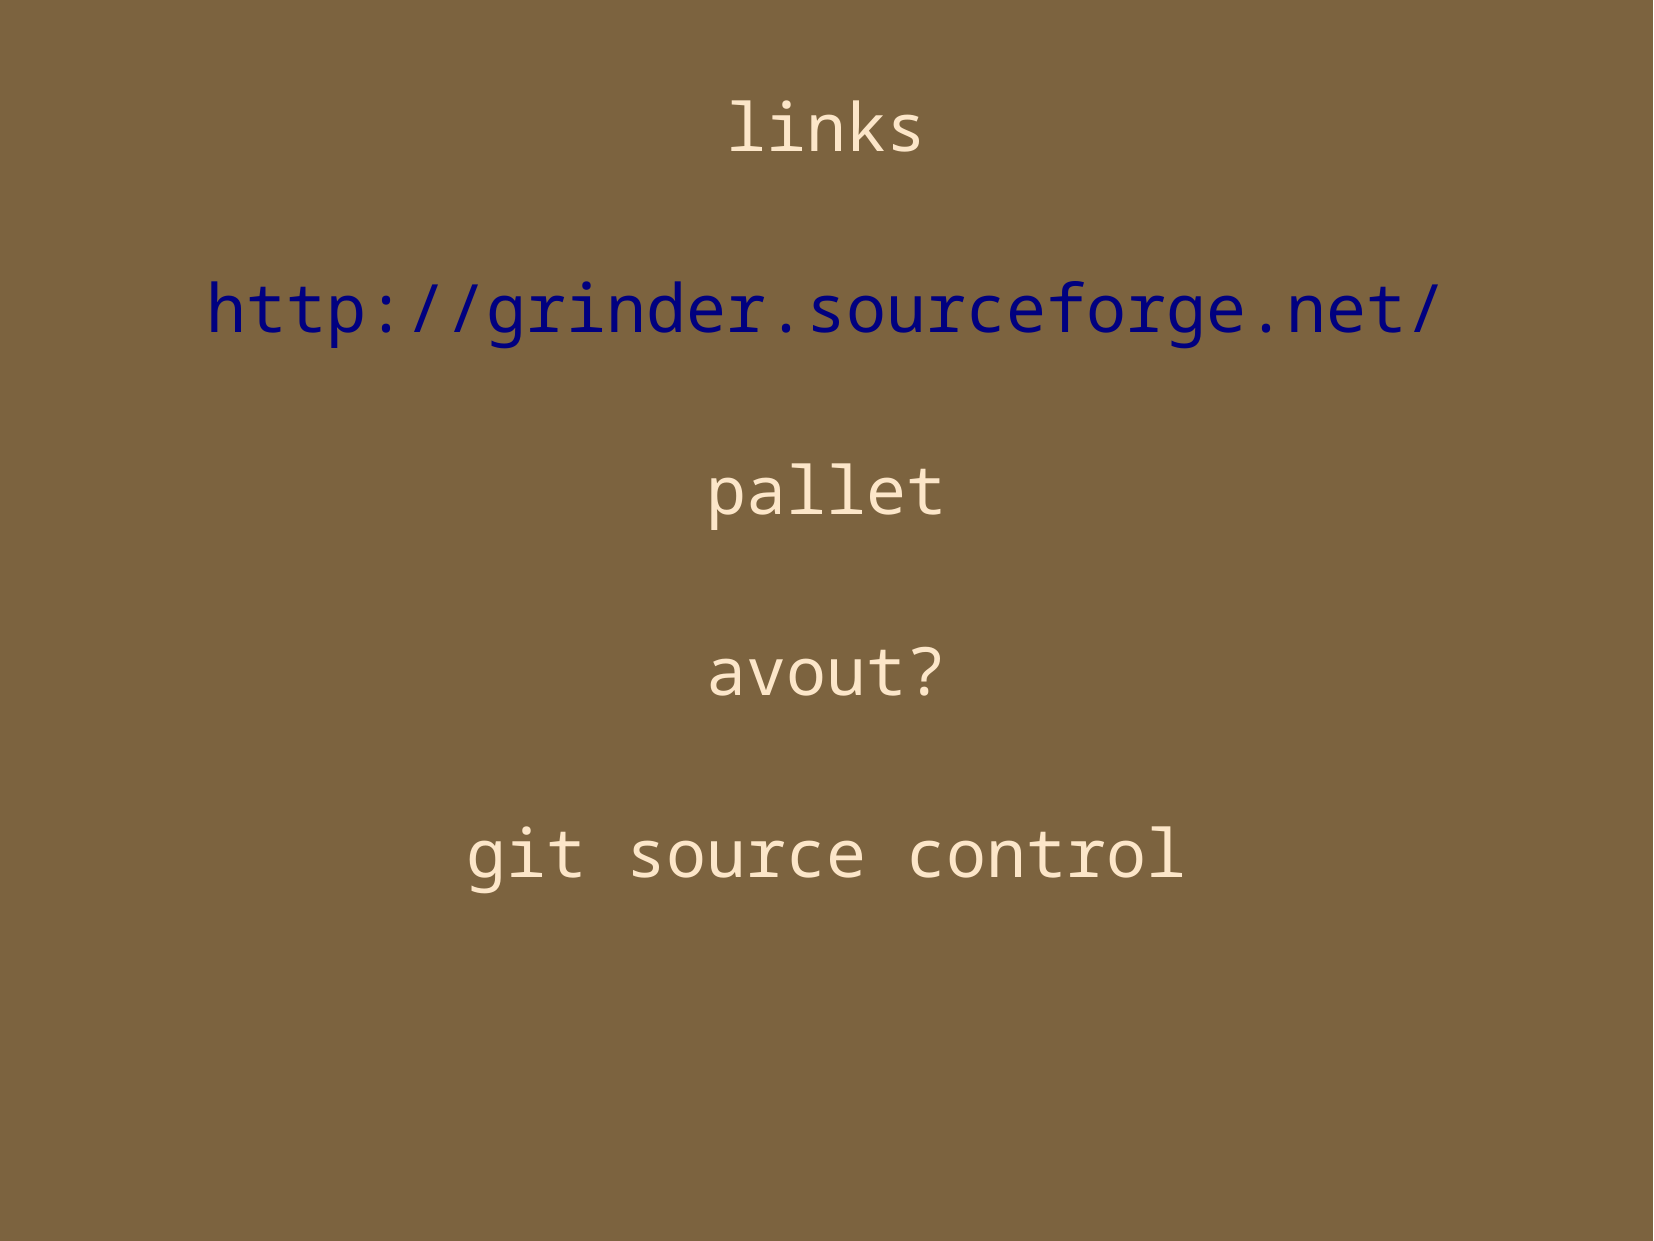

# links
http://grinder.sourceforge.net/
pallet
avout?
git source control